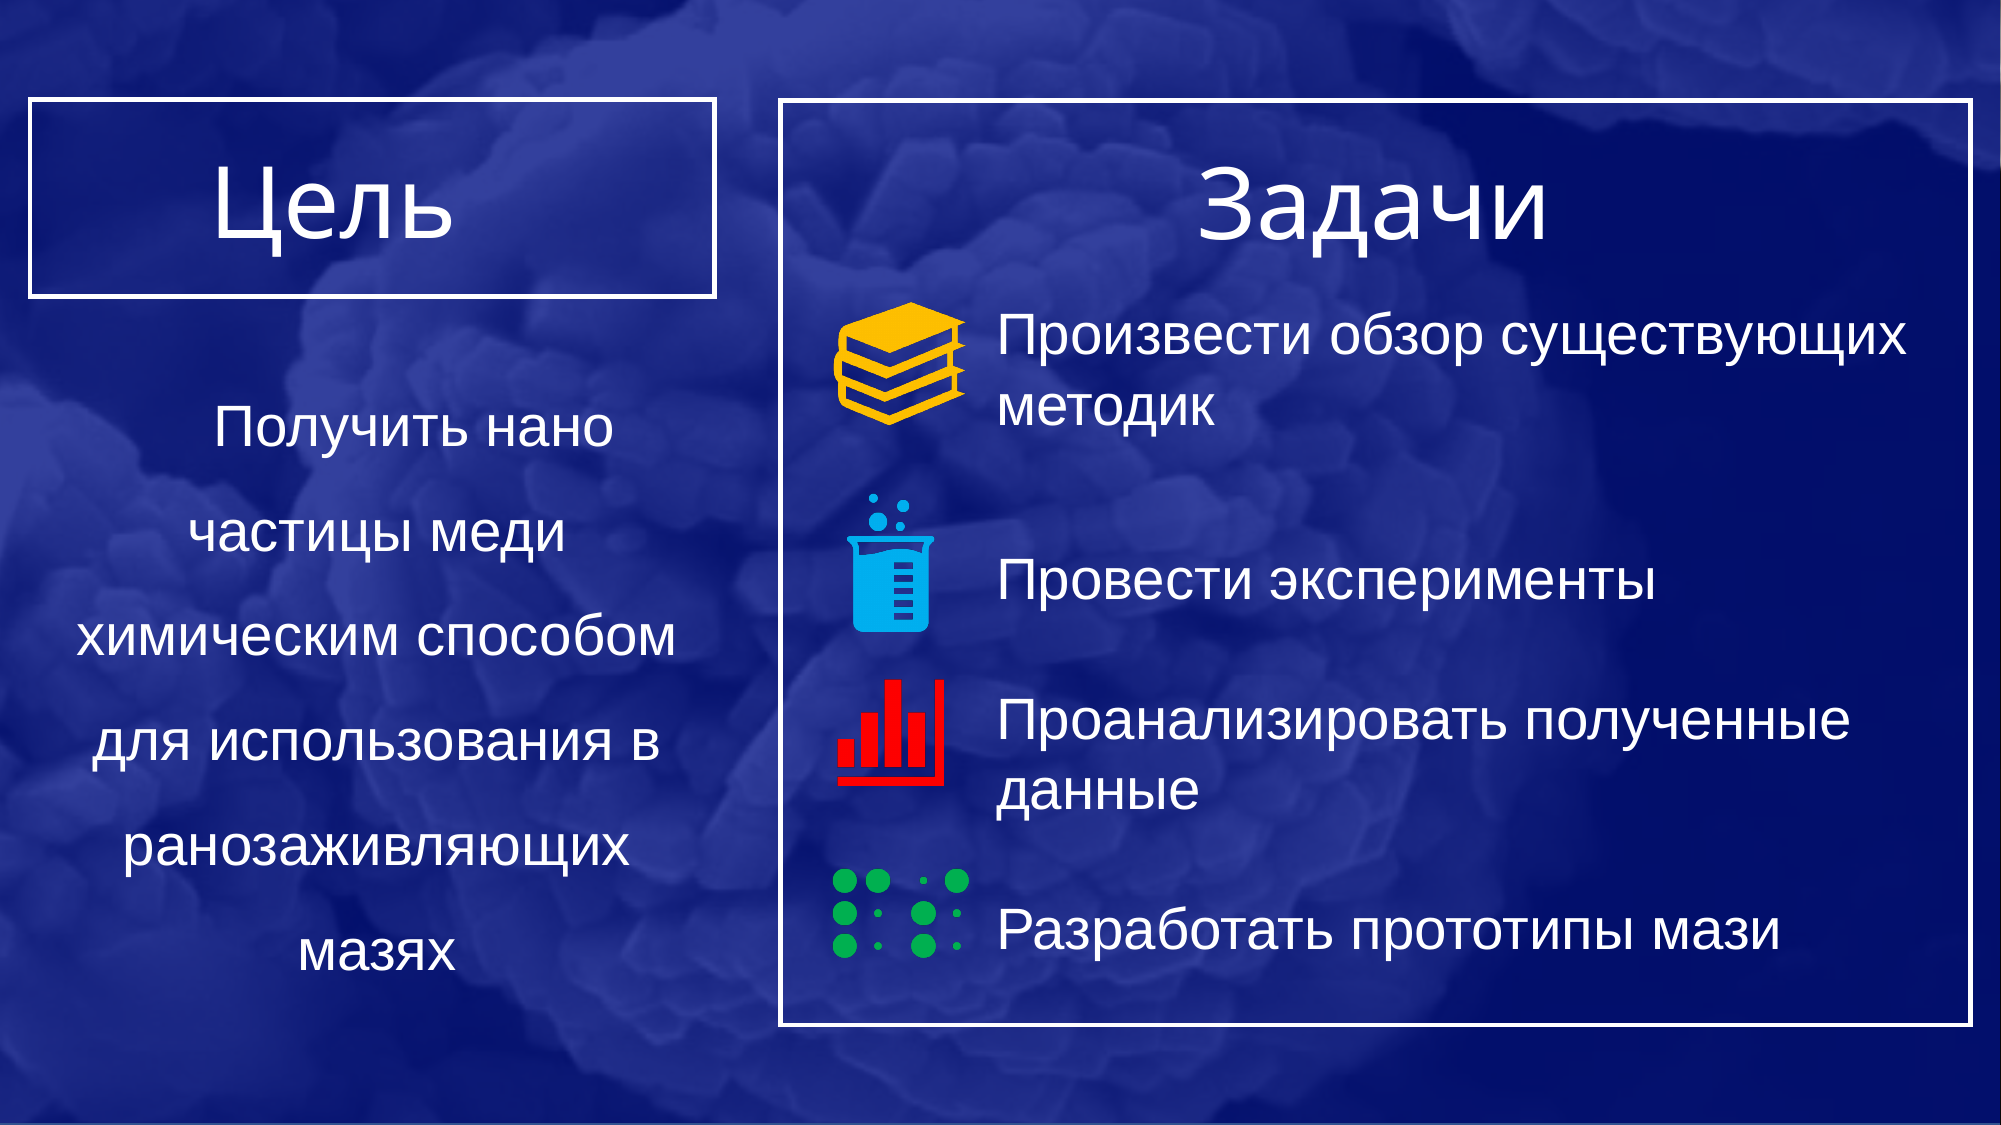

Цель
Задачи
Произвести обзор существующих методик
Провести эксперименты
Проанализировать полученные данные
Разработать прототипы мази
Получить нано частицы меди химическим способом для использования в ранозаживляющих мазях